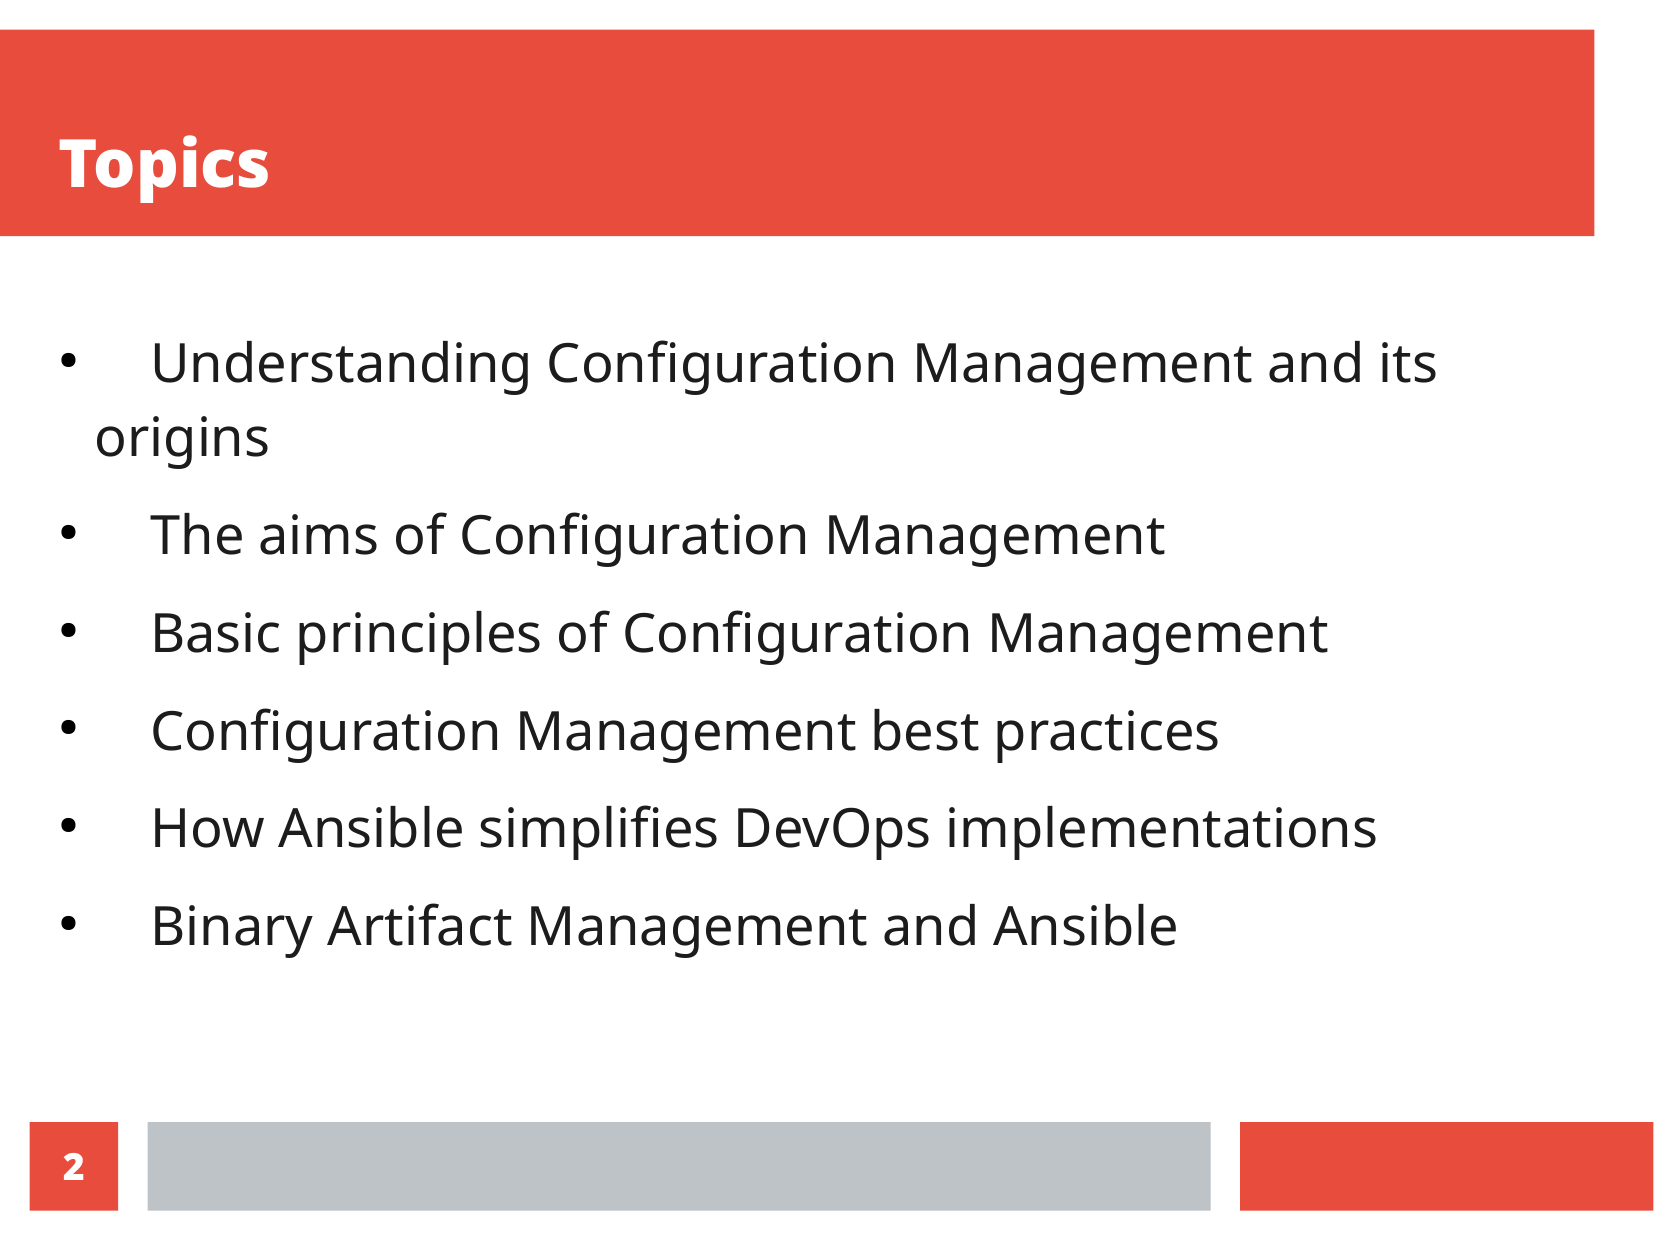

# Topics
 Understanding Configuration Management and its 	origins
 The aims of Configuration Management
 Basic principles of Configuration Management
 Configuration Management best practices
 How Ansible simplifies DevOps implementations
 Binary Artifact Management and Ansible
2